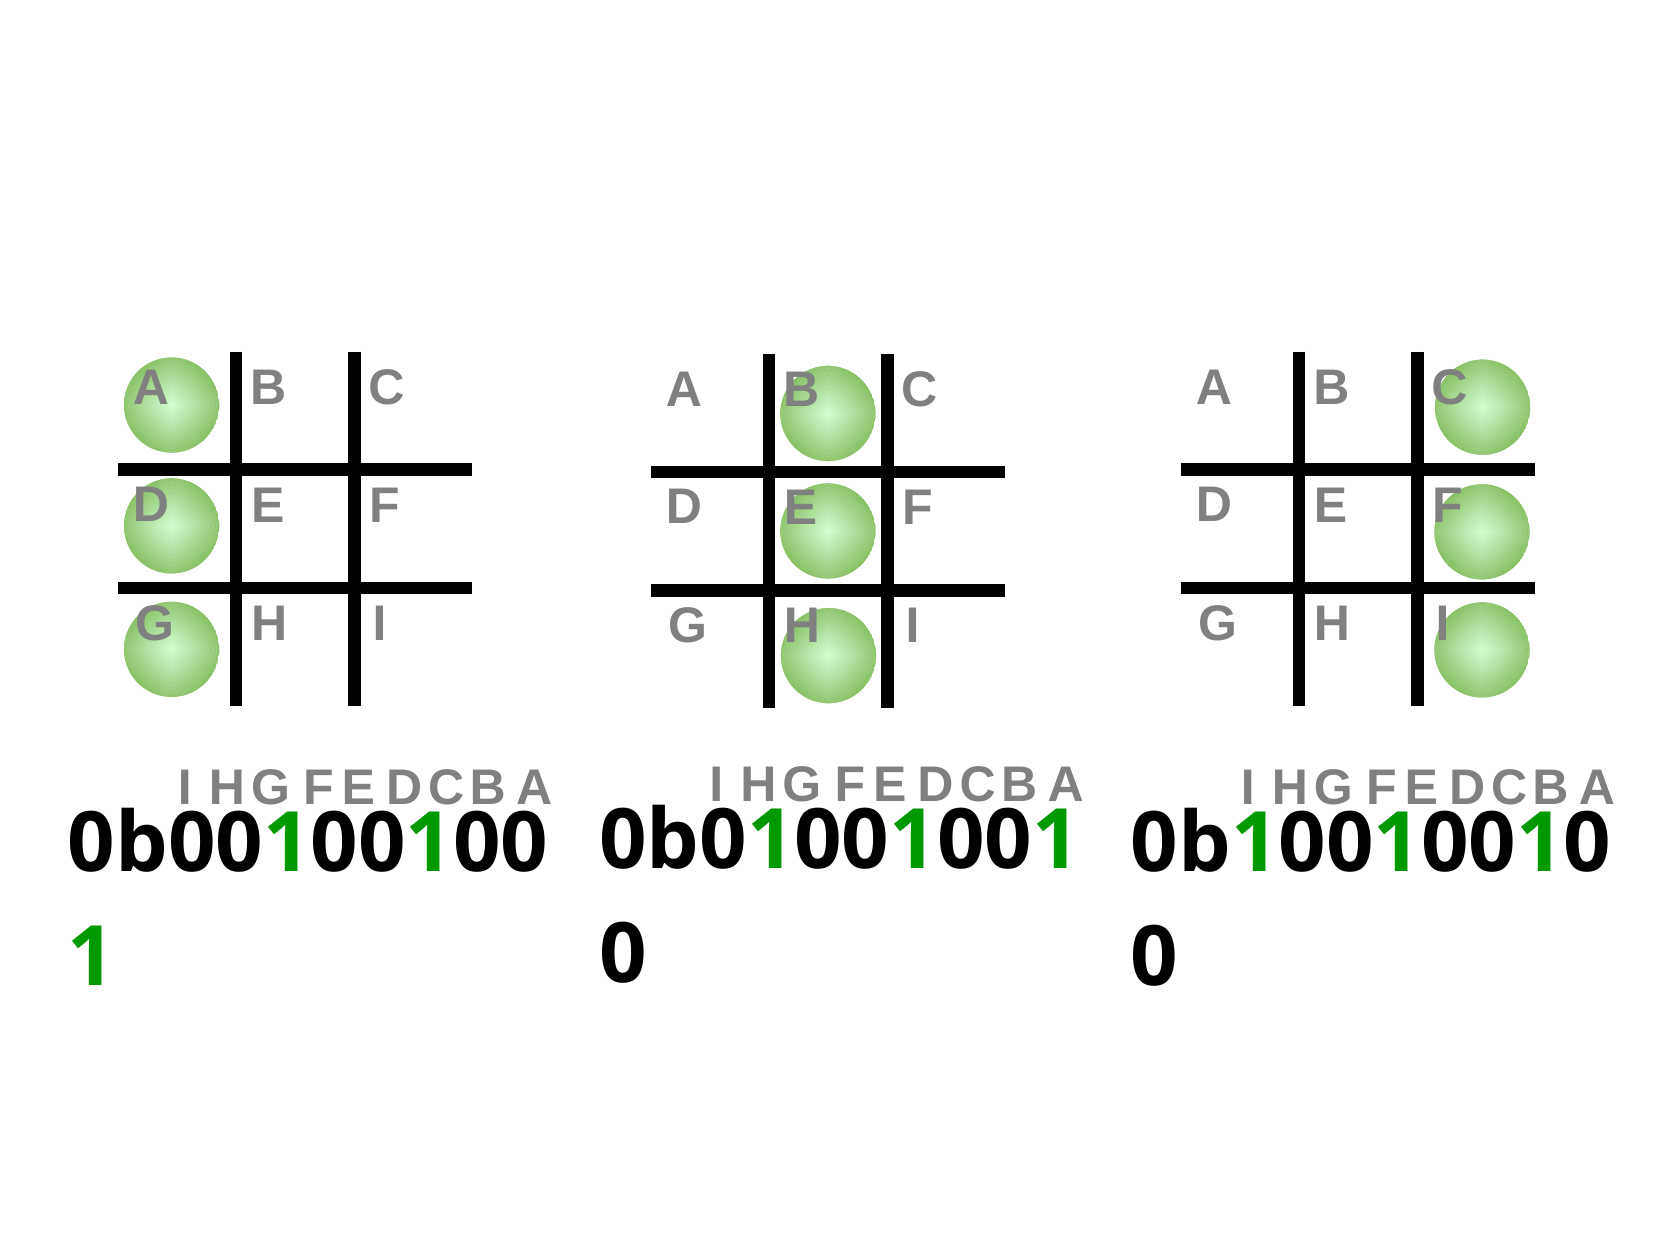

A
B
C
D
E
F
G
H
I
A
B
C
D
E
F
G
H
I
A
B
C
D
E
F
G
H
I
I
H
G
F
E
D
C
B
A
0b010010010
I
H
G
F
E
D
C
B
A
0b001001001
I
H
G
F
E
D
C
B
A
0b100100100